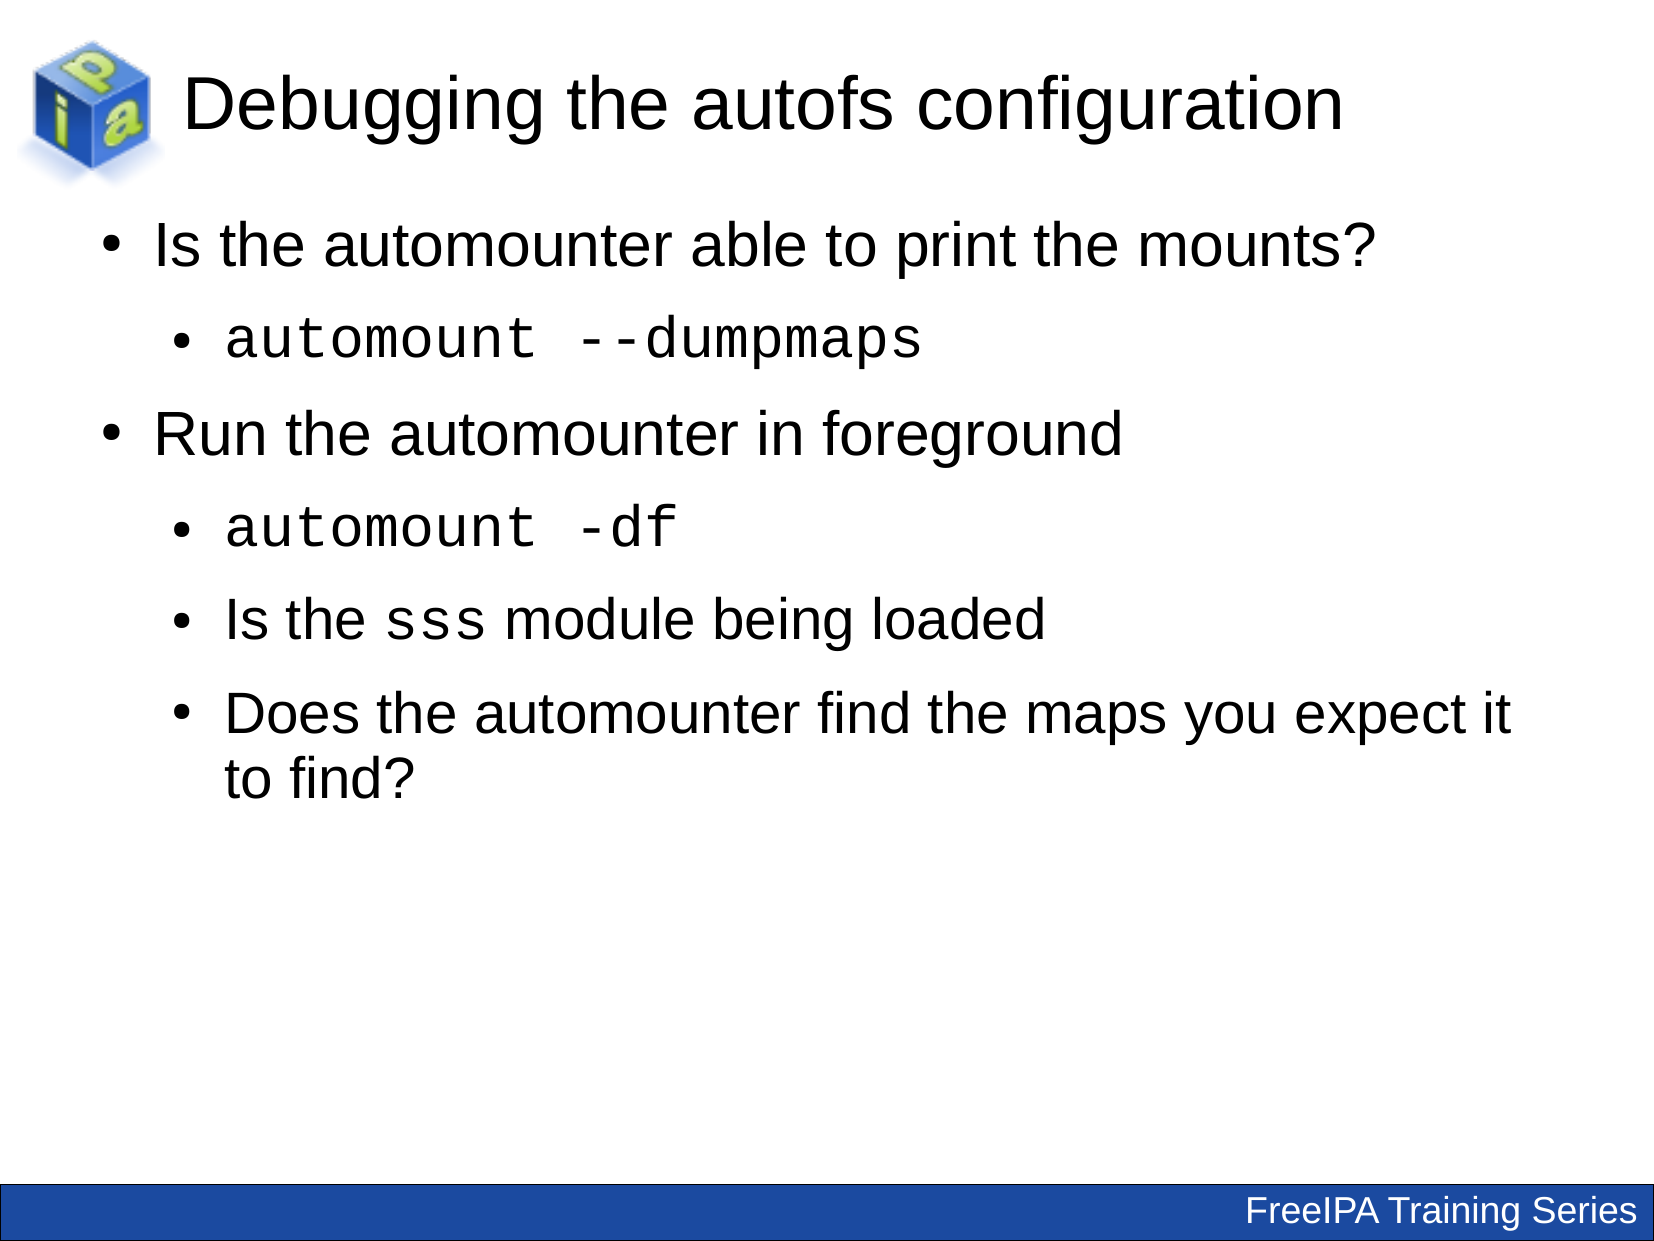

# Debugging the autofs configuration
Is the automounter able to print the mounts?
automount --dumpmaps
Run the automounter in foreground
automount -df
Is the sss module being loaded
Does the automounter find the maps you expect it to find?